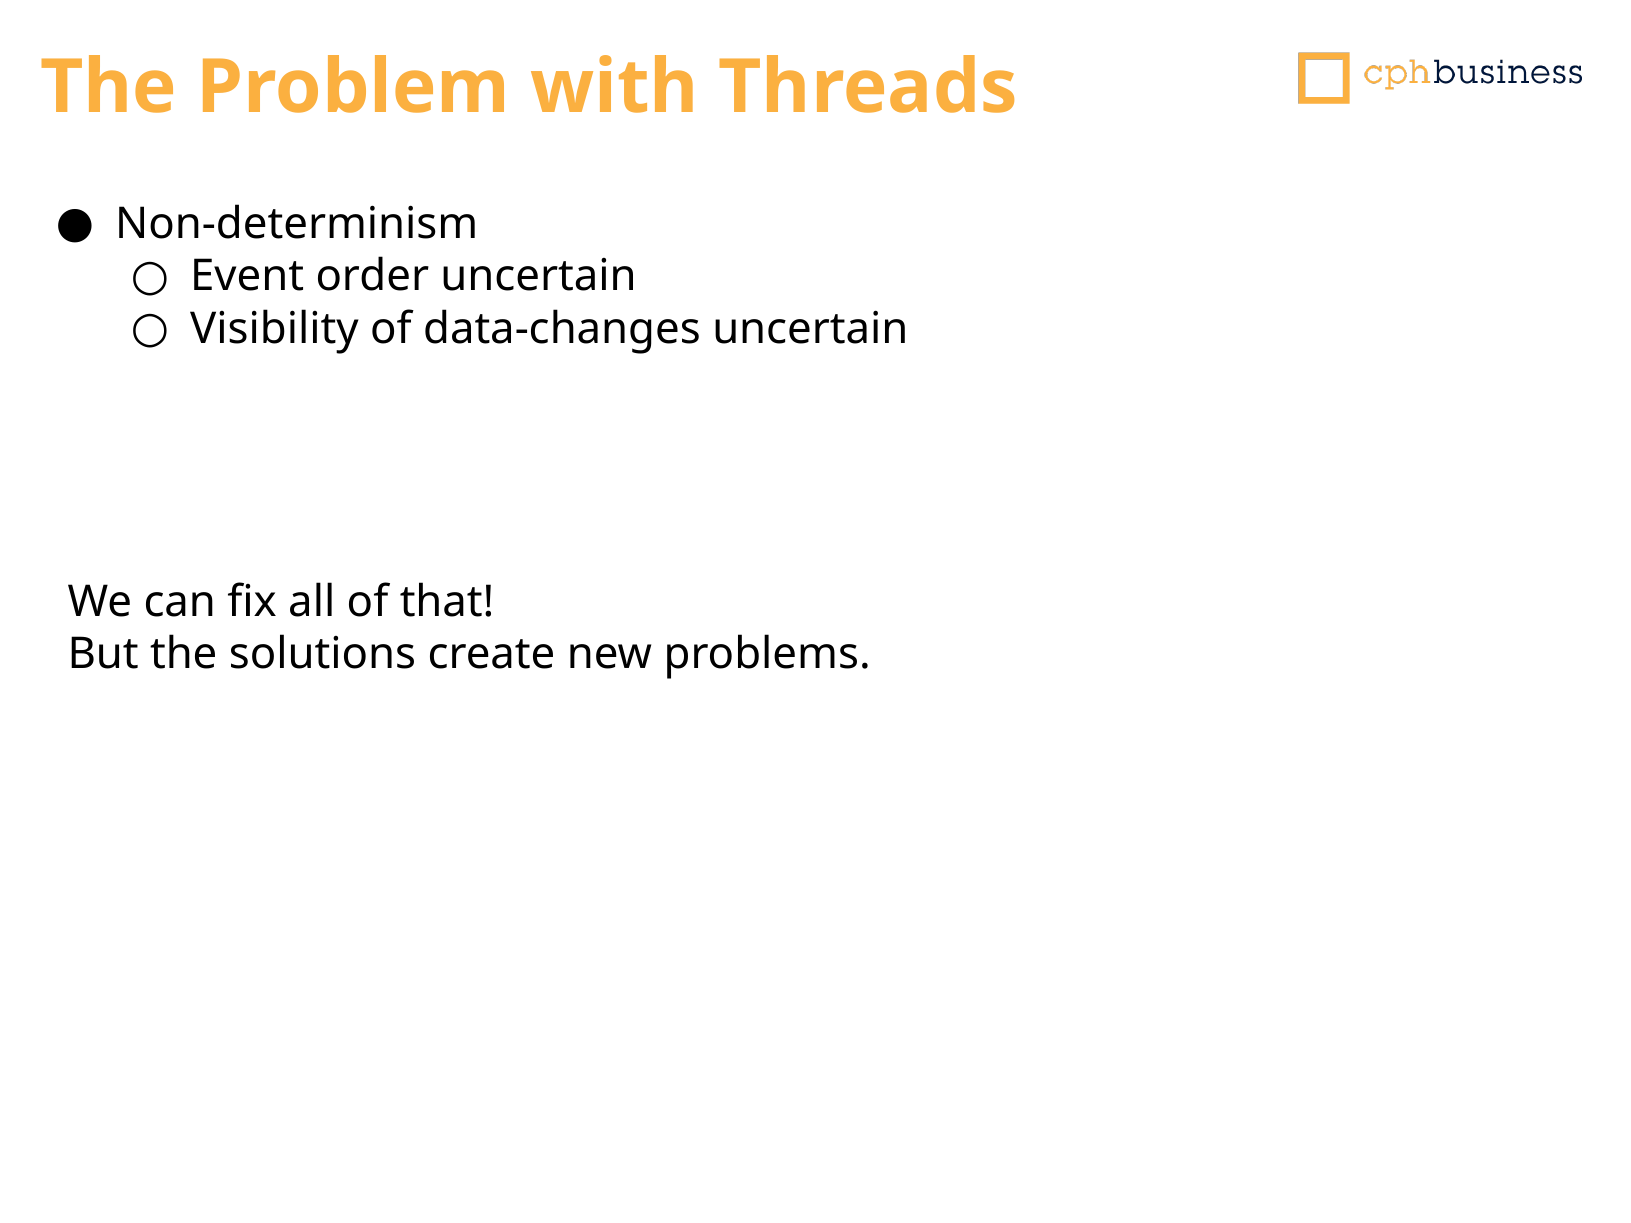

The Problem with Threads
Non-determinism
Event order uncertain
Visibility of data-changes uncertain
We can fix all of that!
But the solutions create new problems.